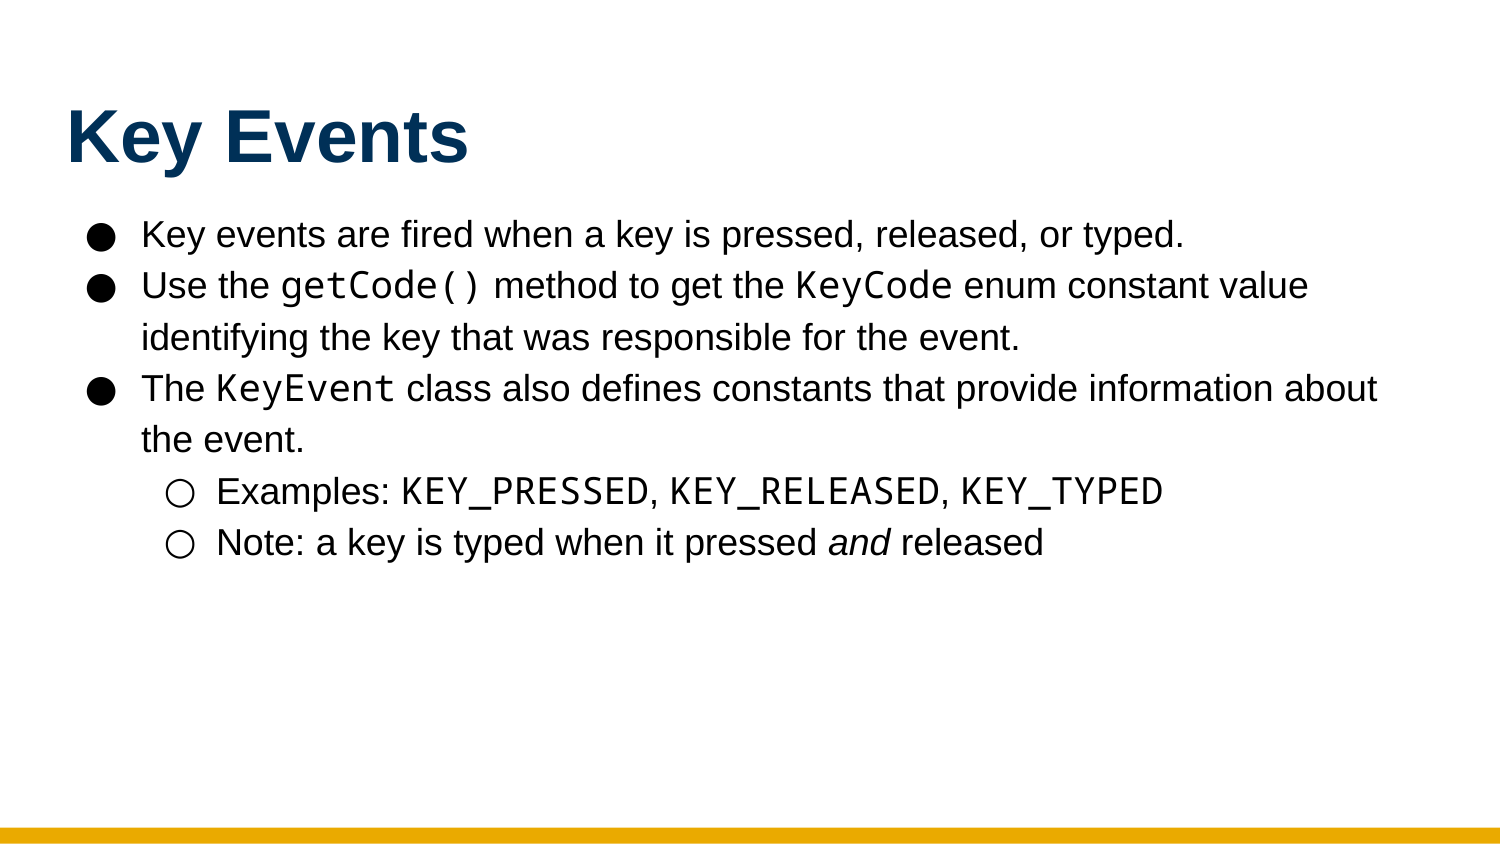

Key Events
Key events are fired when a key is pressed, released, or typed.
Use the getCode() method to get the KeyCode enum constant value identifying the key that was responsible for the event.
The KeyEvent class also defines constants that provide information about the event.
Examples: KEY_PRESSED, KEY_RELEASED, KEY_TYPED
Note: a key is typed when it pressed and released